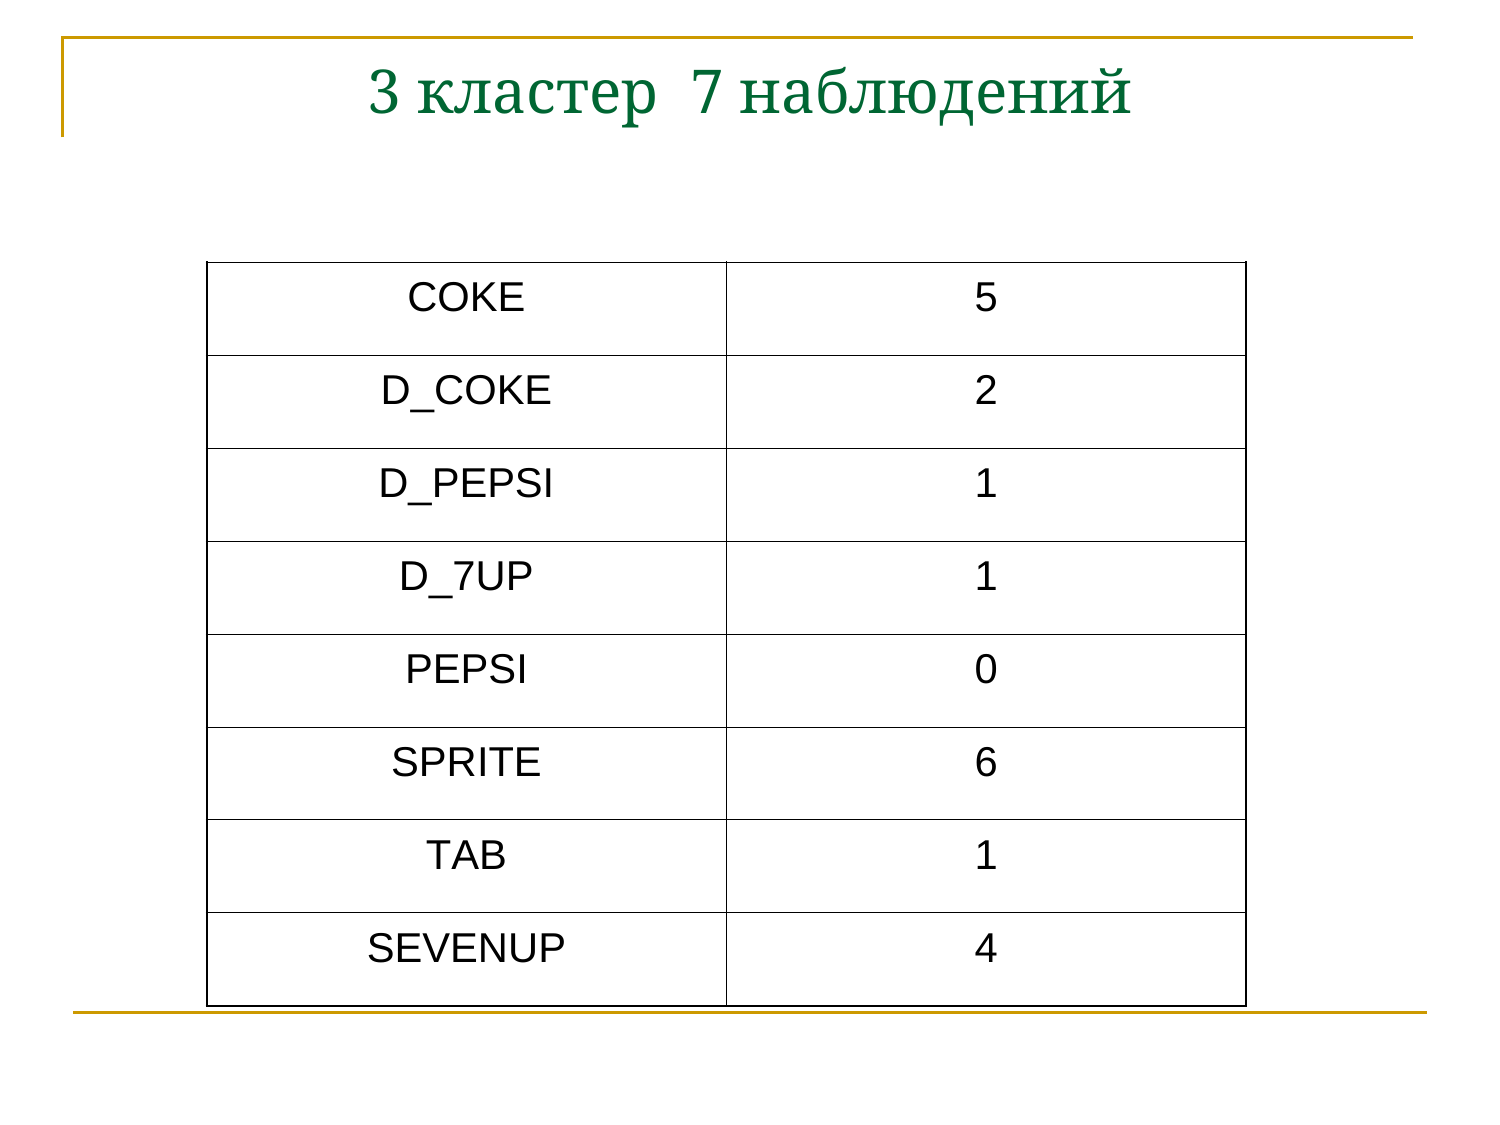

# 3 кластер 7 наблюдений
| COKE | 5 |
| --- | --- |
| D\_COKE | 2 |
| D\_PEPSI | 1 |
| D\_7UP | 1 |
| PEPSI | 0 |
| SPRITE | 6 |
| TAB | 1 |
| SEVENUP | 4 |